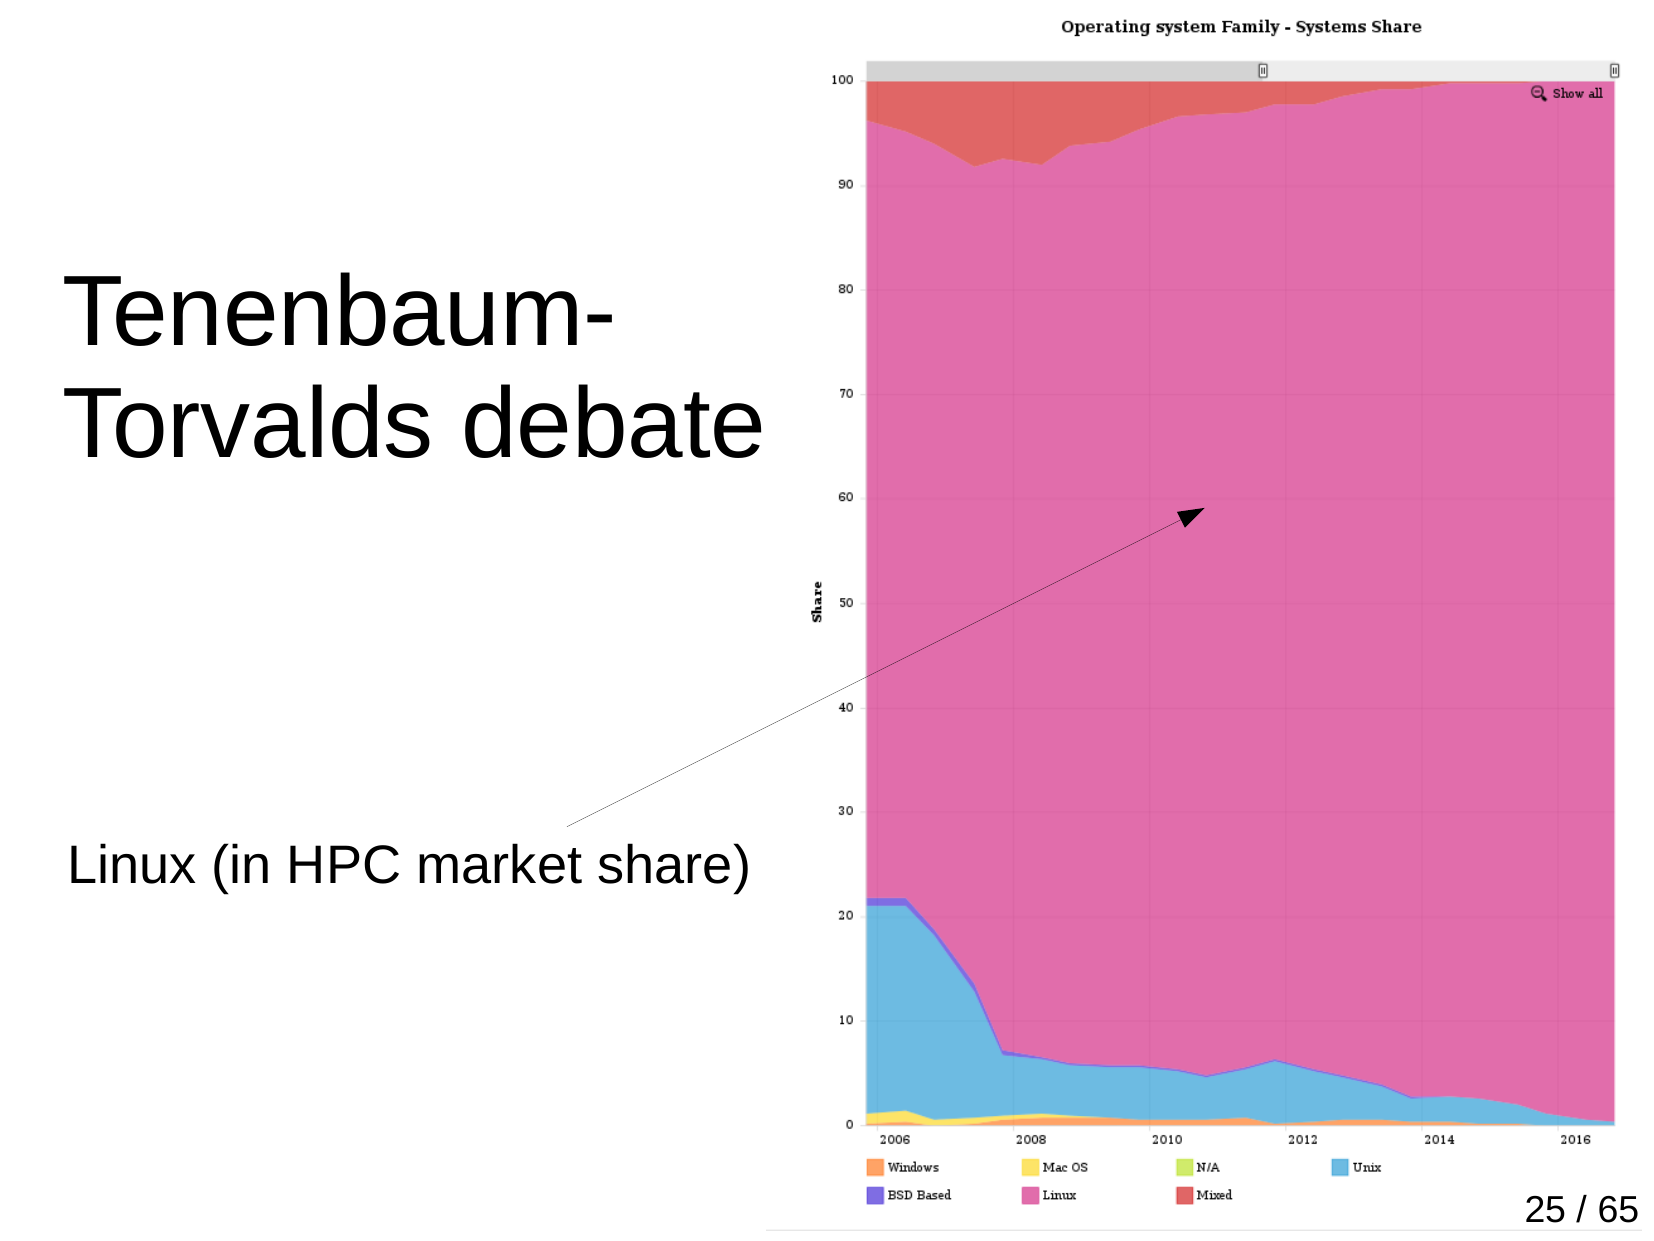

Tenenbaum-Torvalds debate
Linux (in HPC market share)